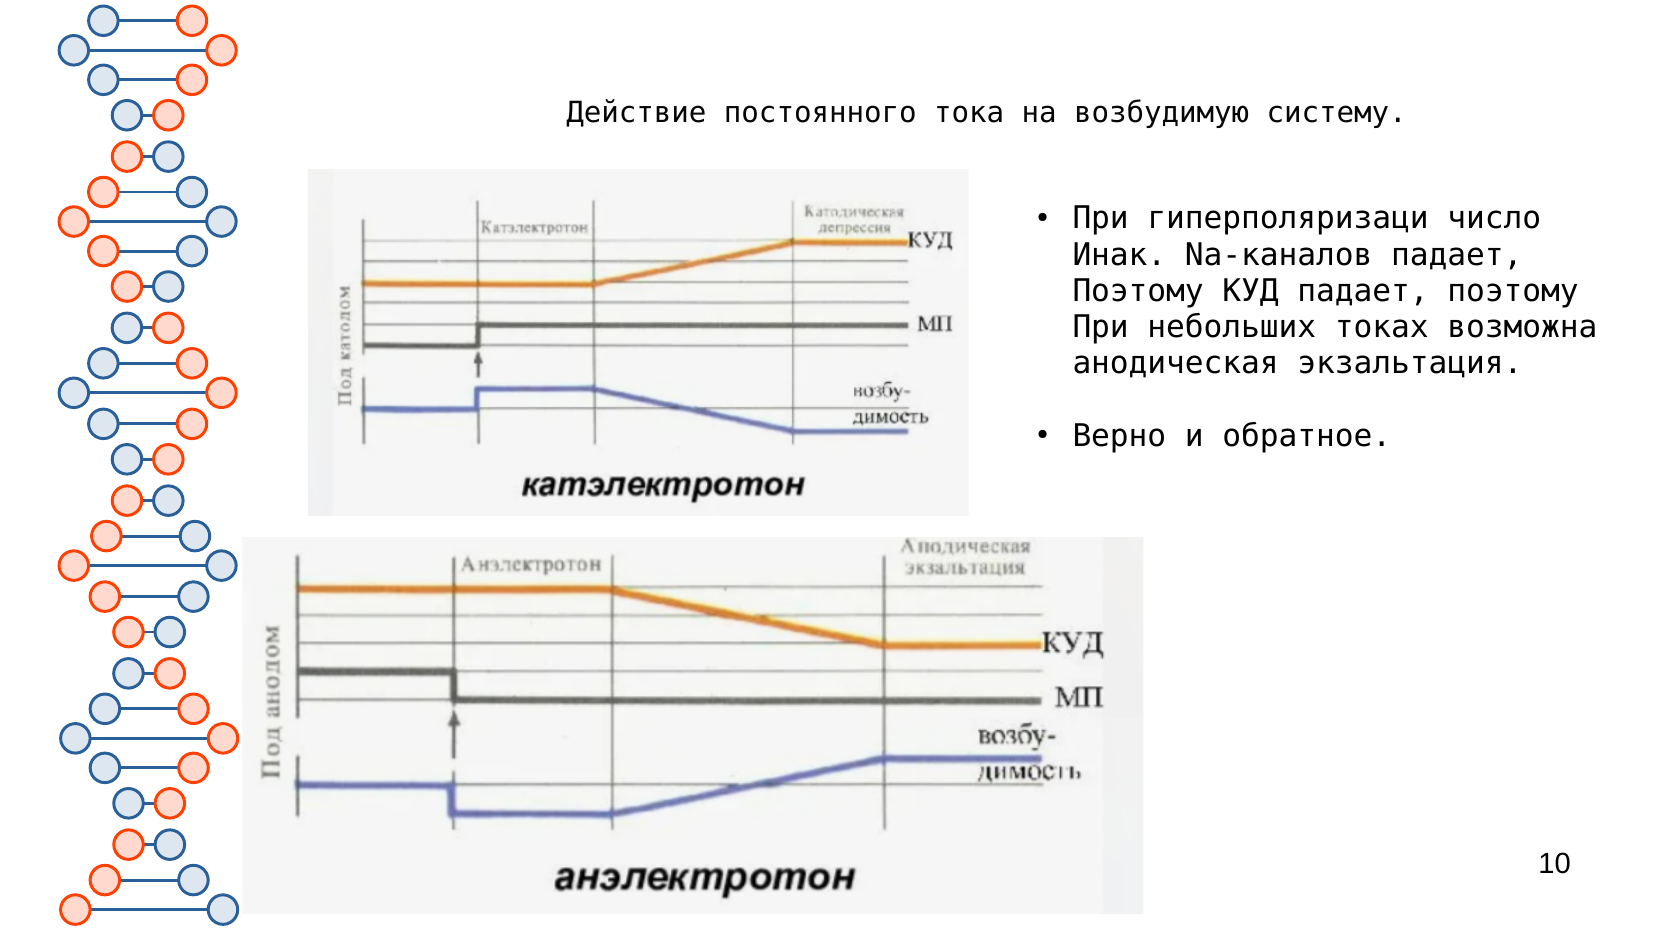

# Действие постоянного тока на возбудимую систему.
При гиперполяризаци число
Инак. Na-каналов падает,
Поэтому КУД падает, поэтому
При небольших токах возможна анодическая экзальтация.
Верно и обратное.
10